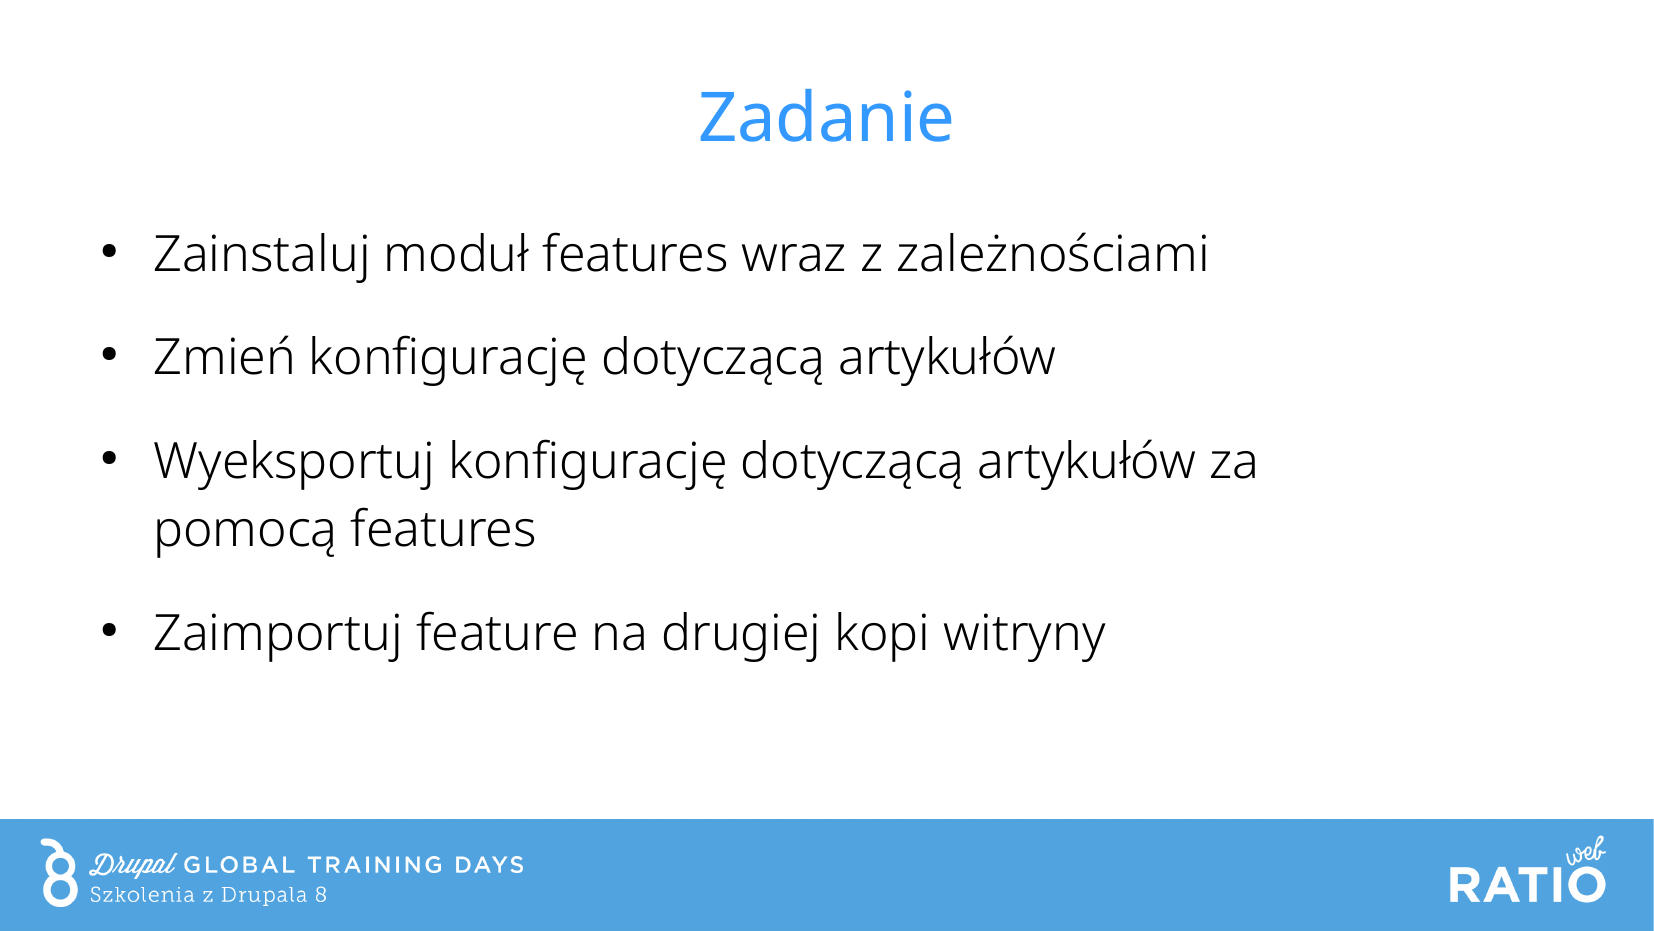

# Zadanie
Zainstaluj moduł features wraz z zależnościami
Zmień konfigurację dotyczącą artykułów
Wyeksportuj konfigurację dotyczącą artykułów za pomocą features
Zaimportuj feature na drugiej kopi witryny